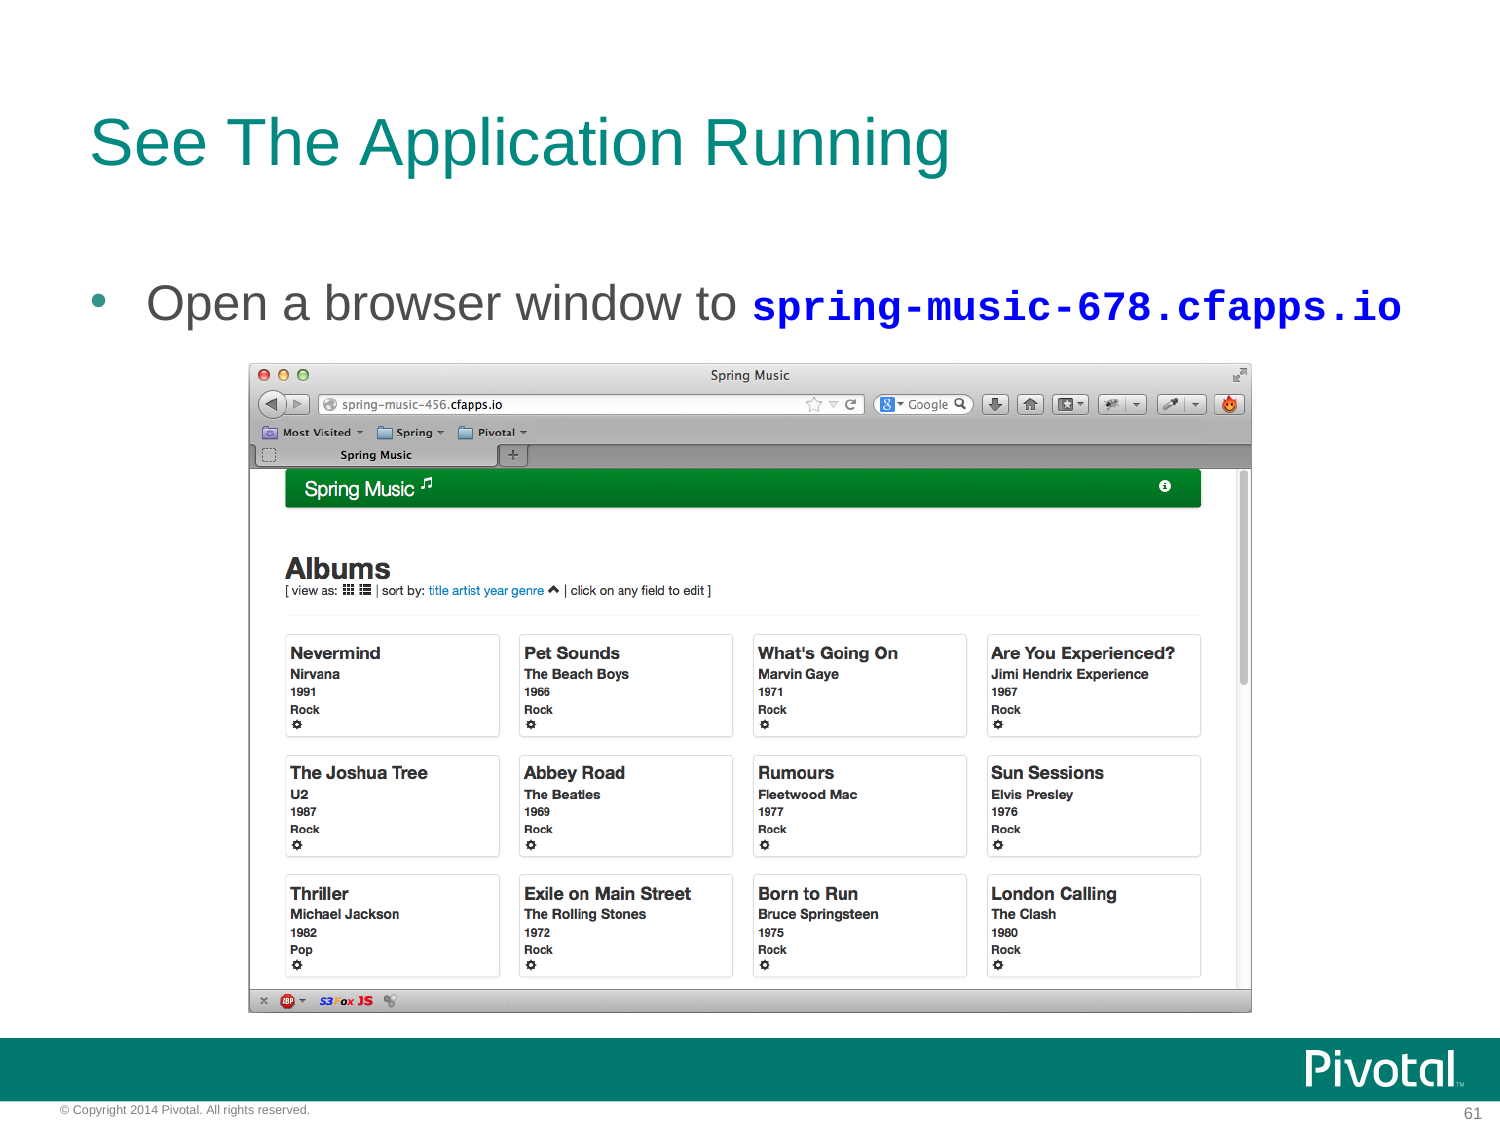

# See The Application Running
Open a browser window to spring-music-678.cfapps.io